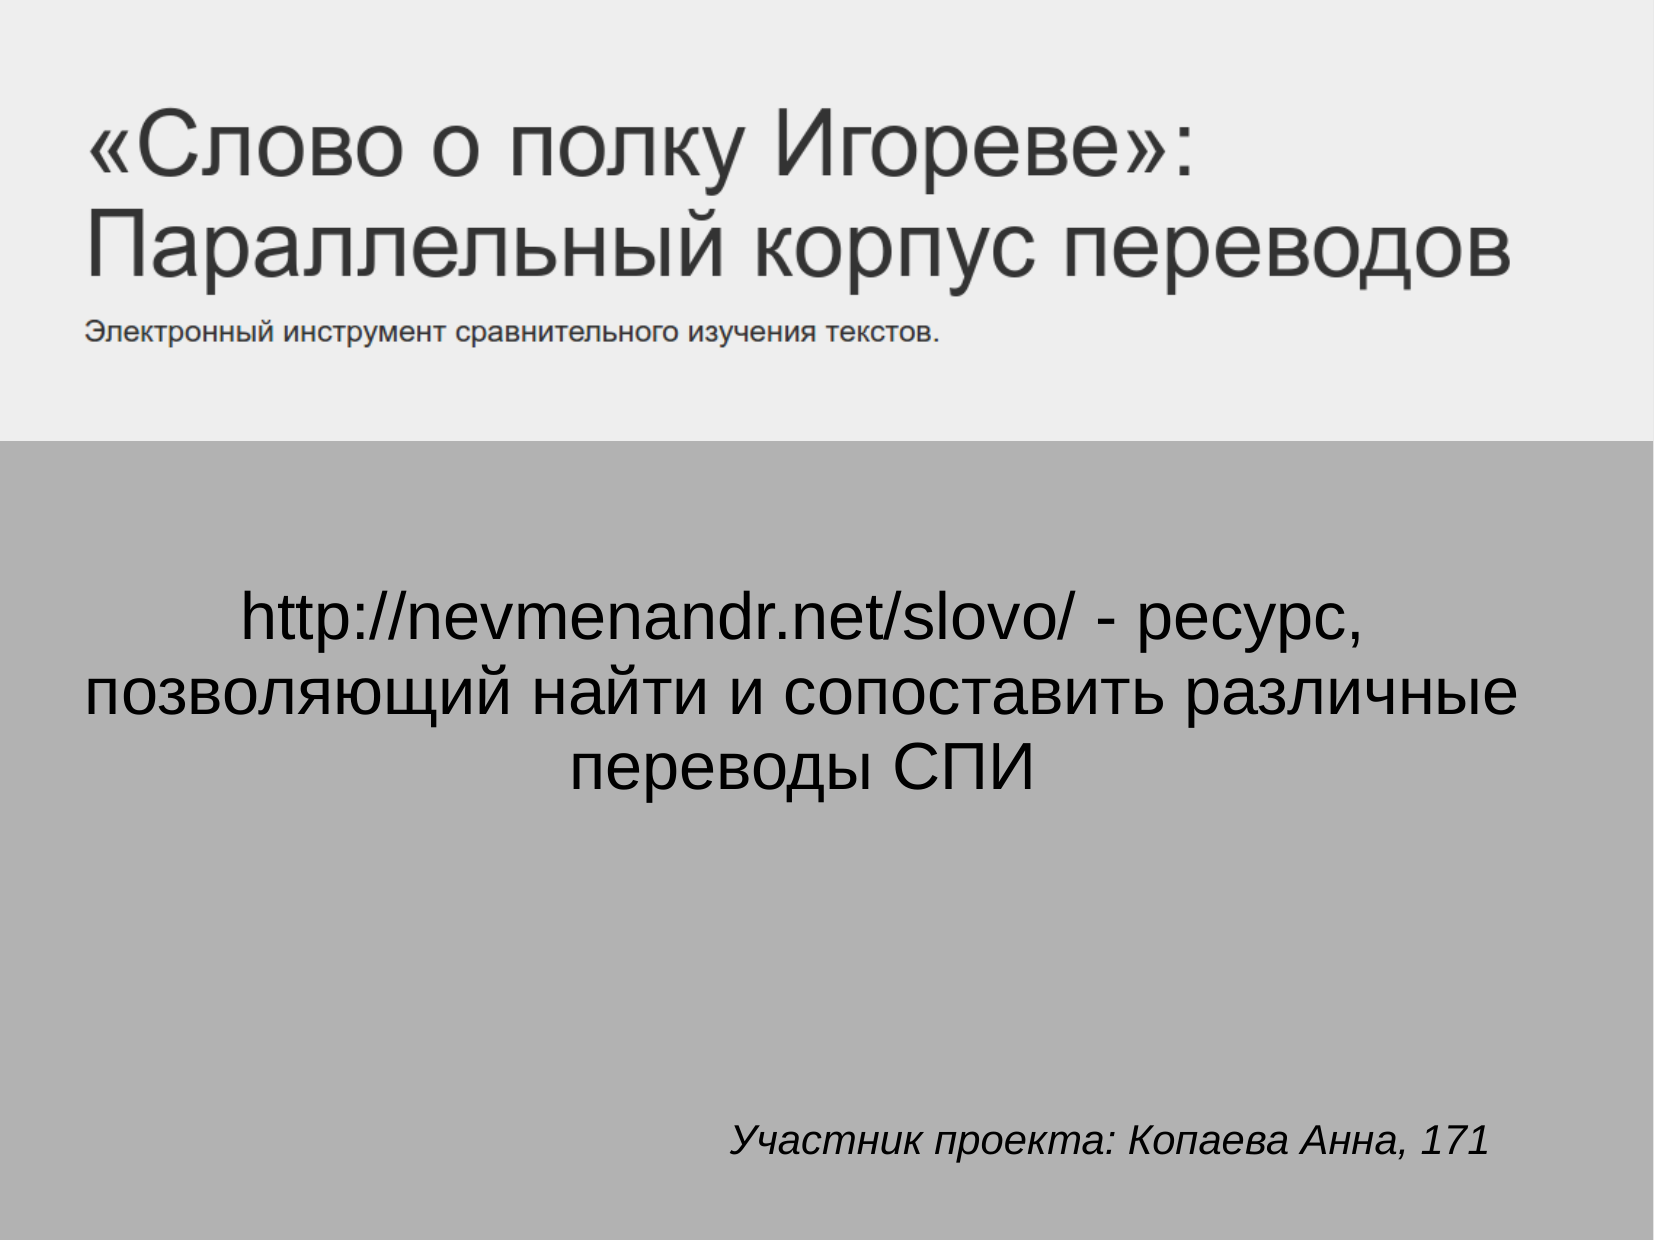

#
http://nevmenandr.net/slovo/ - ресурс, позволяющий найти и сопоставить различные переводы СПИ
Участник проекта: Копаева Анна, 171